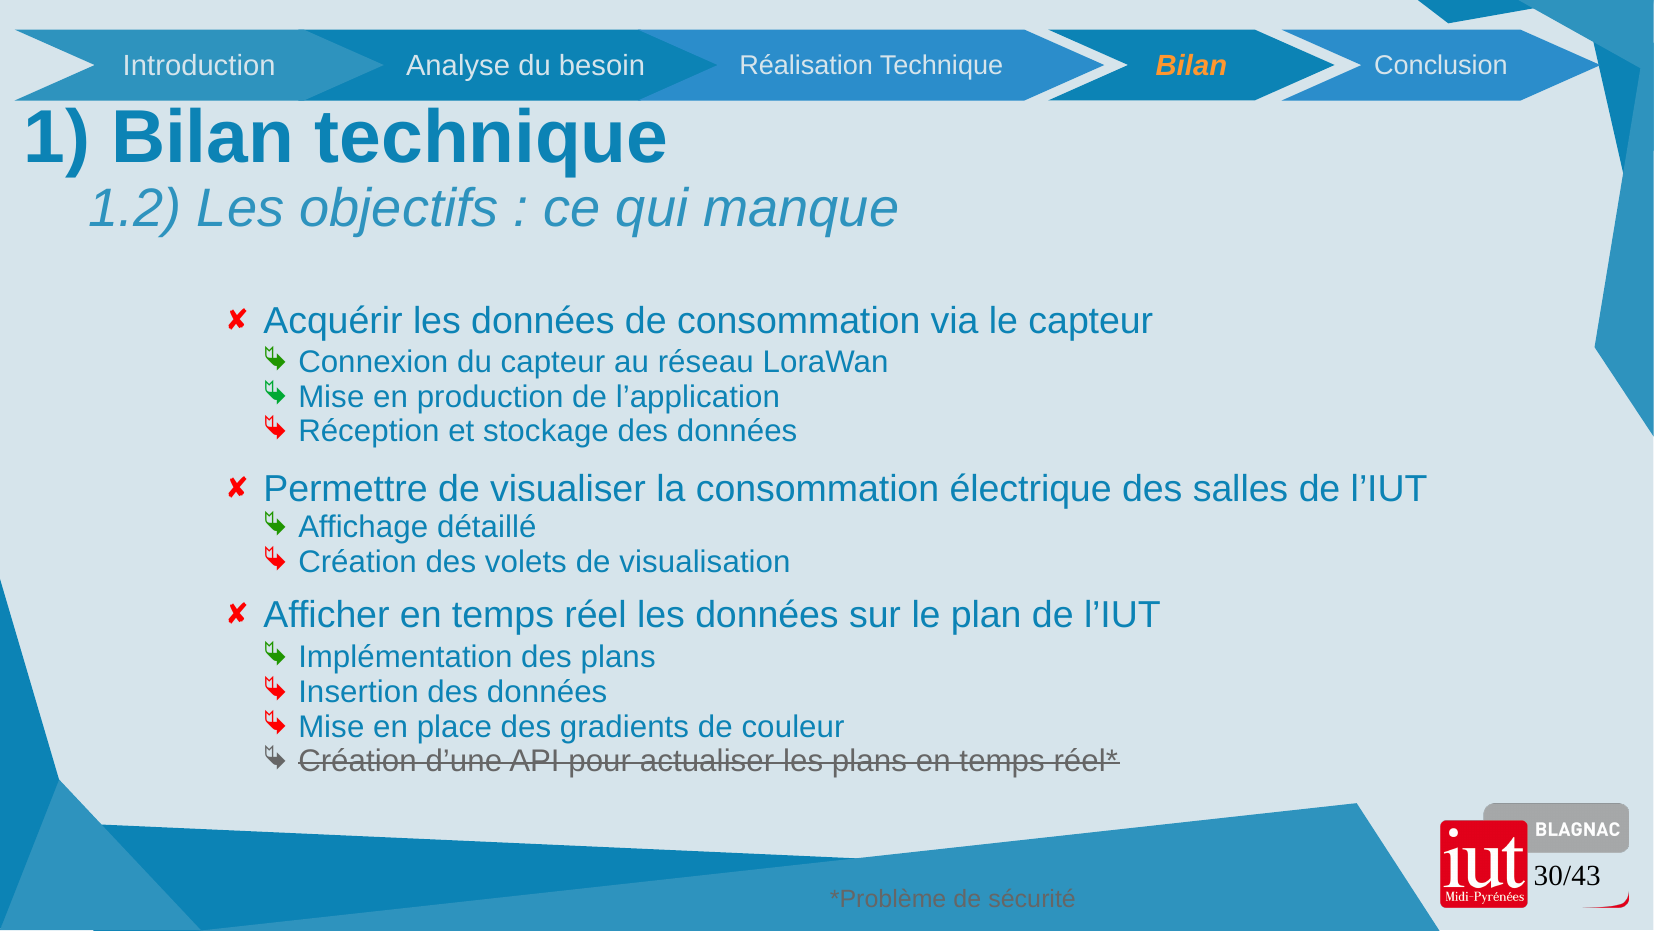

Bilan
Introduction
 Analyse du besoin
Réalisation Technique
Conclusion
# 1) Bilan technique
1.2) Les objectifs : ce qui manque
Acquérir les données de consommation via le capteur
Permettre de visualiser la consommation électrique des salles de l’IUT
Afficher en temps réel les données sur le plan de l’IUT
Connexion du capteur au réseau LoraWan
Mise en production de l’application
Réception et stockage des données
Affichage détaillé
Création des volets de visualisation
Implémentation des plans
Insertion des données
Mise en place des gradients de couleur
Création d’une API pour actualiser les plans en temps réel*
30
*Problème de sécurité